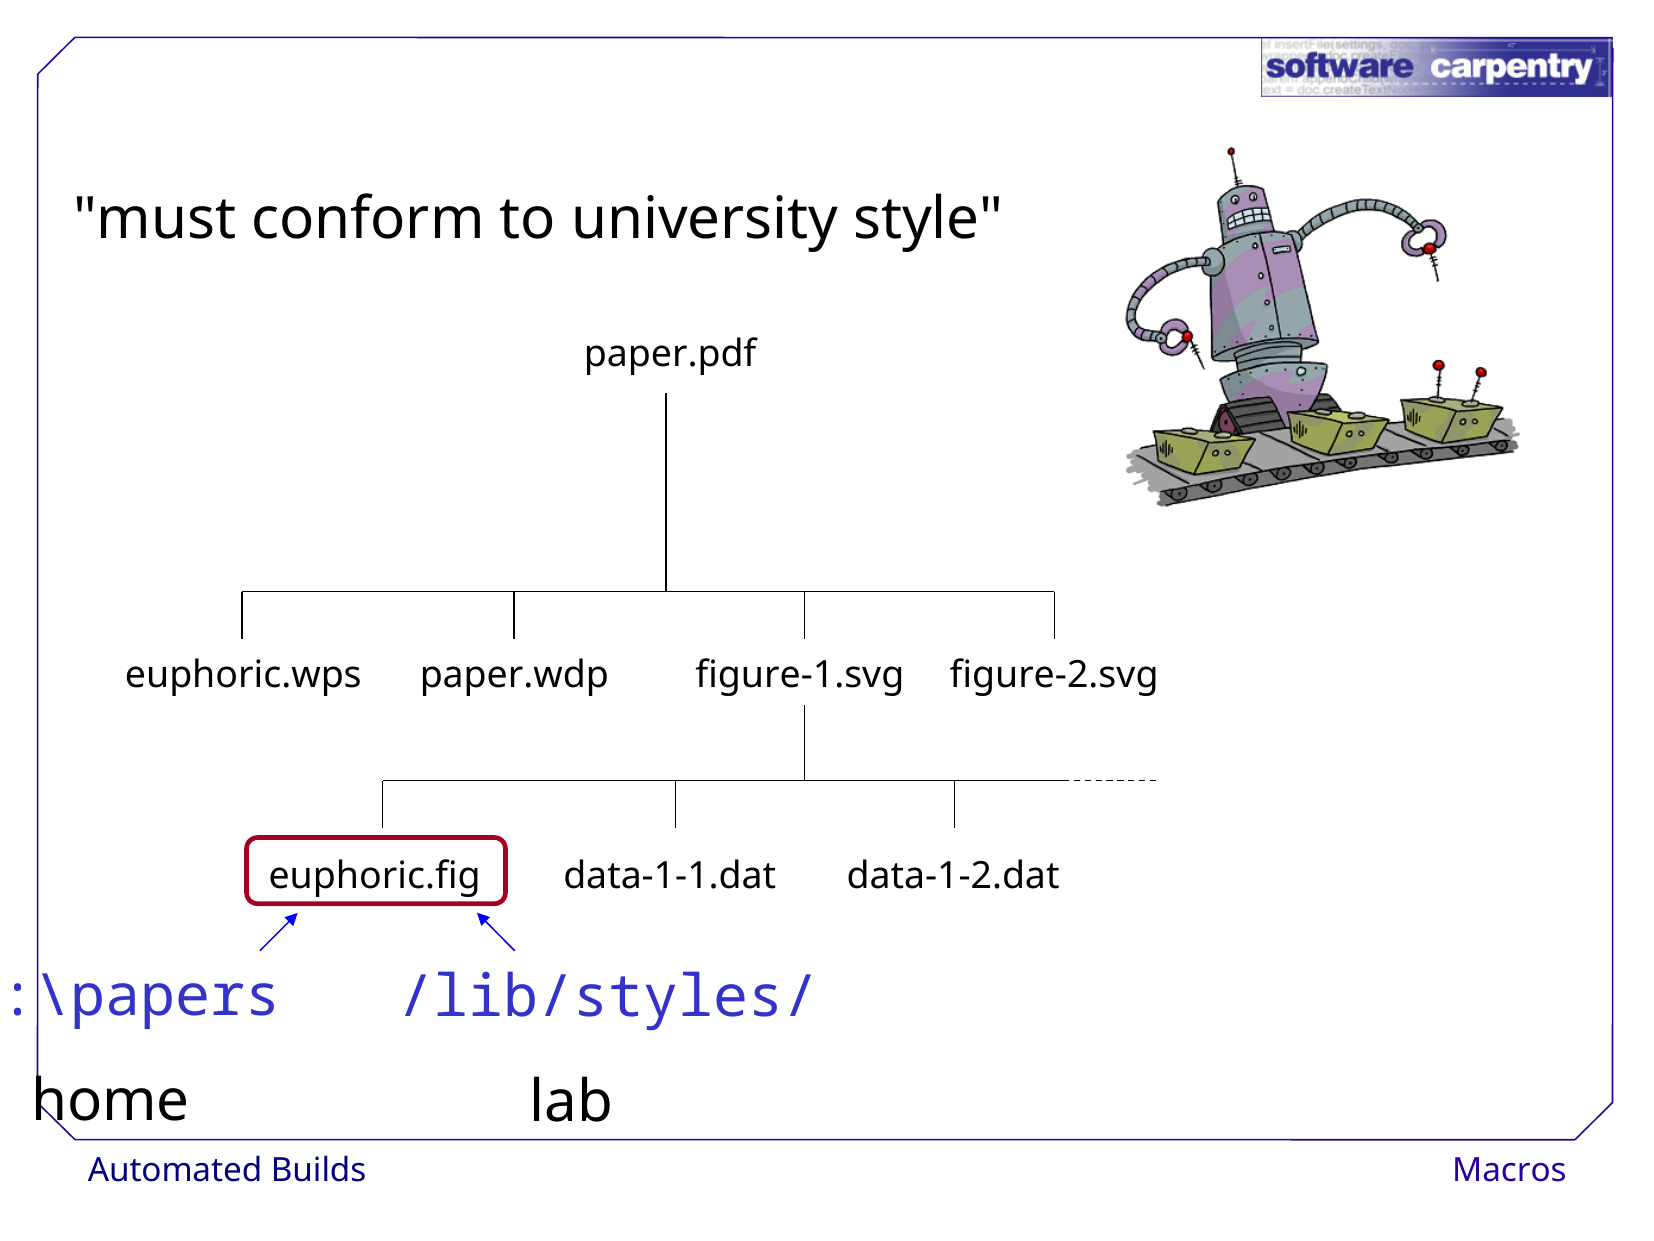

"must conform to university style"
paper.pdf
euphoric.wps
paper.wdp
figure-1.svg
figure-2.svg
euphoric.fig
data-1-1.dat
data-1-2.dat
C:\papers
/lib/styles/
home
lab